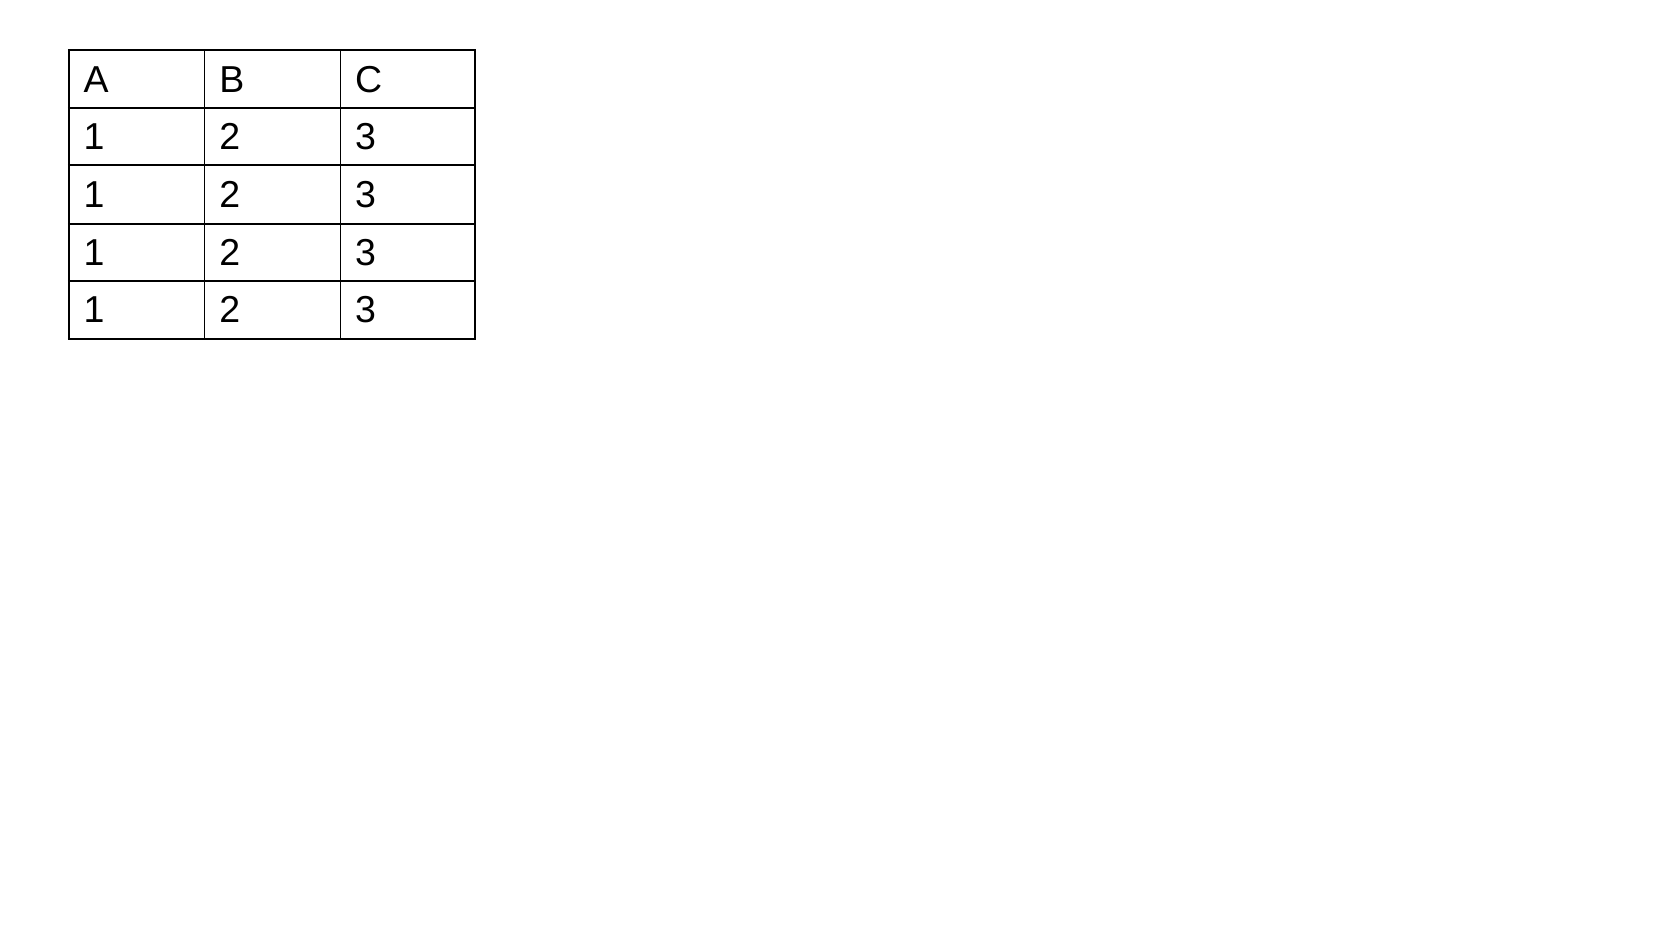

| A | B | C |
| --- | --- | --- |
| 1 | 2 | 3 |
| 1 | 2 | 3 |
| 1 | 2 | 3 |
| 1 | 2 | 3 |